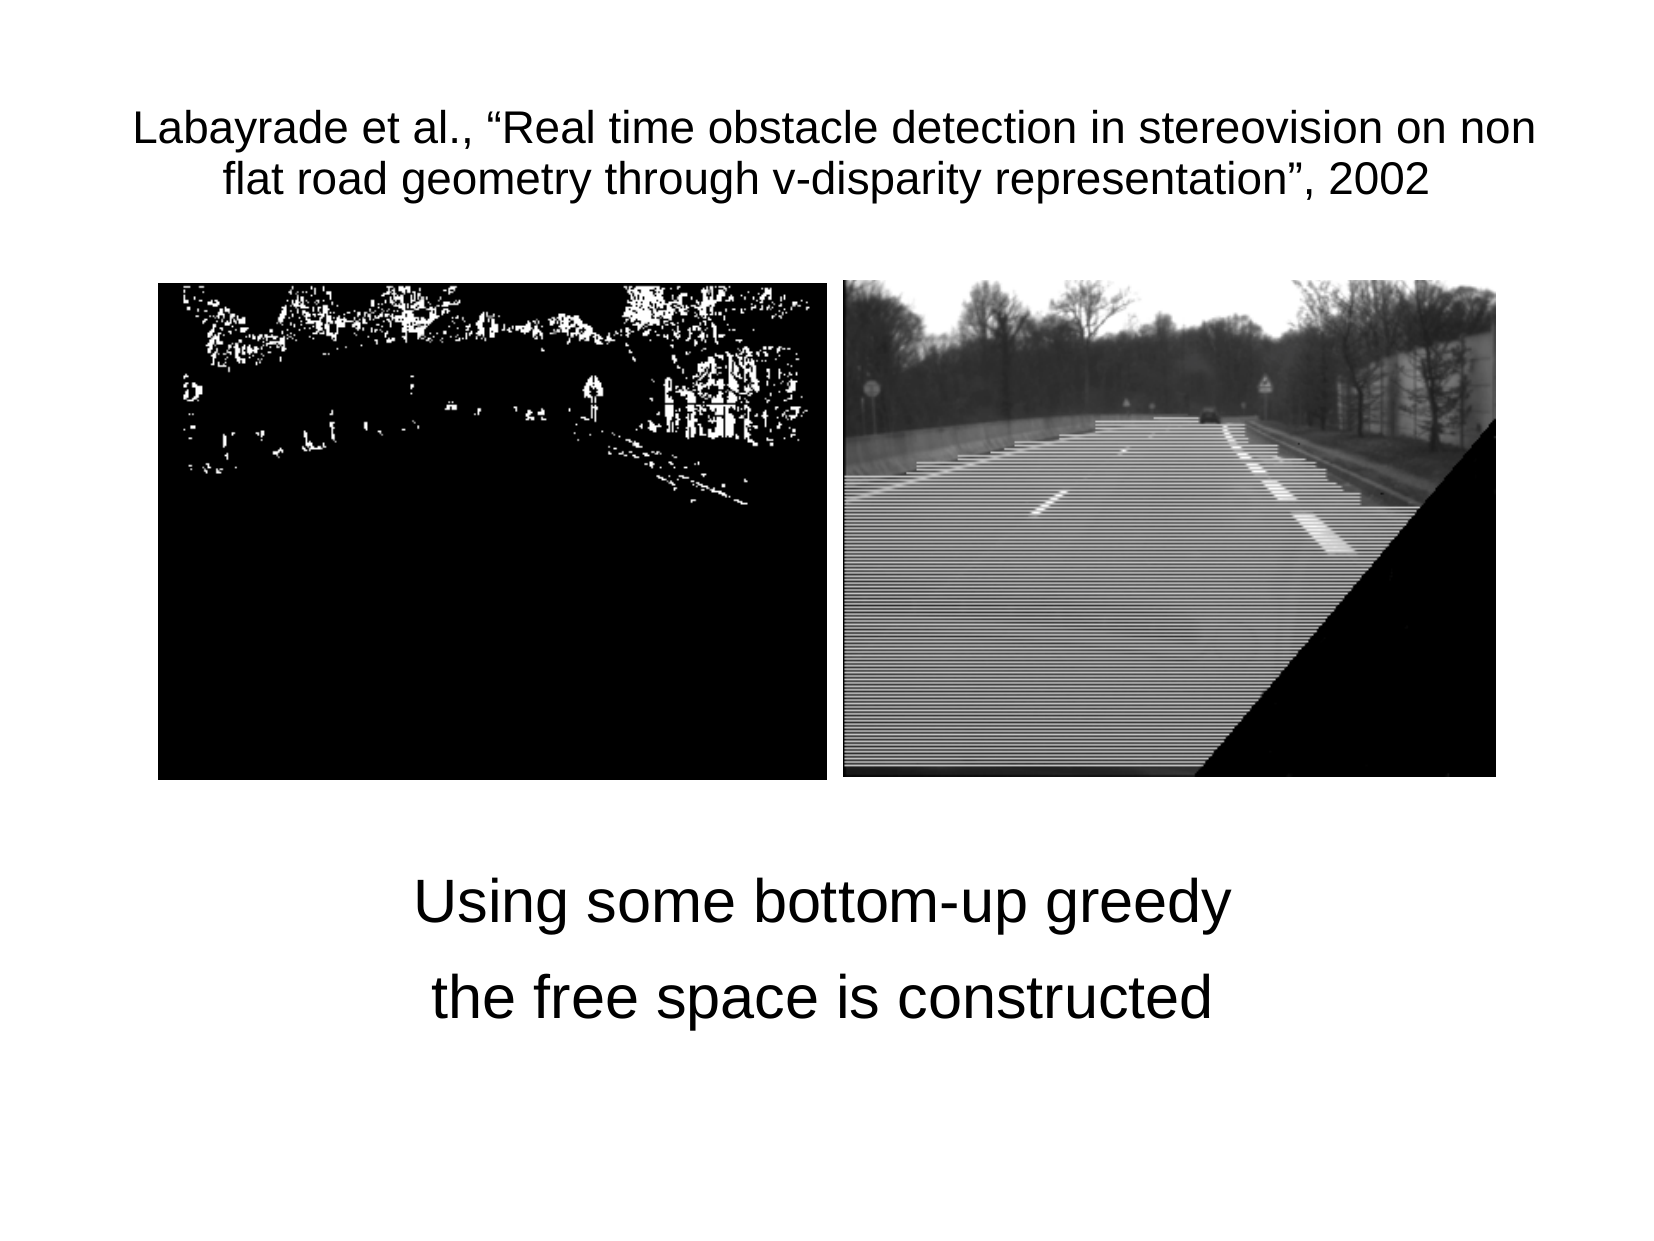

Labayrade et al., “Real time obstacle detection in stereovision on non flat road geometry through v-disparity representation”, 2002
# Using some bottom-up greedy
the free space is constructed